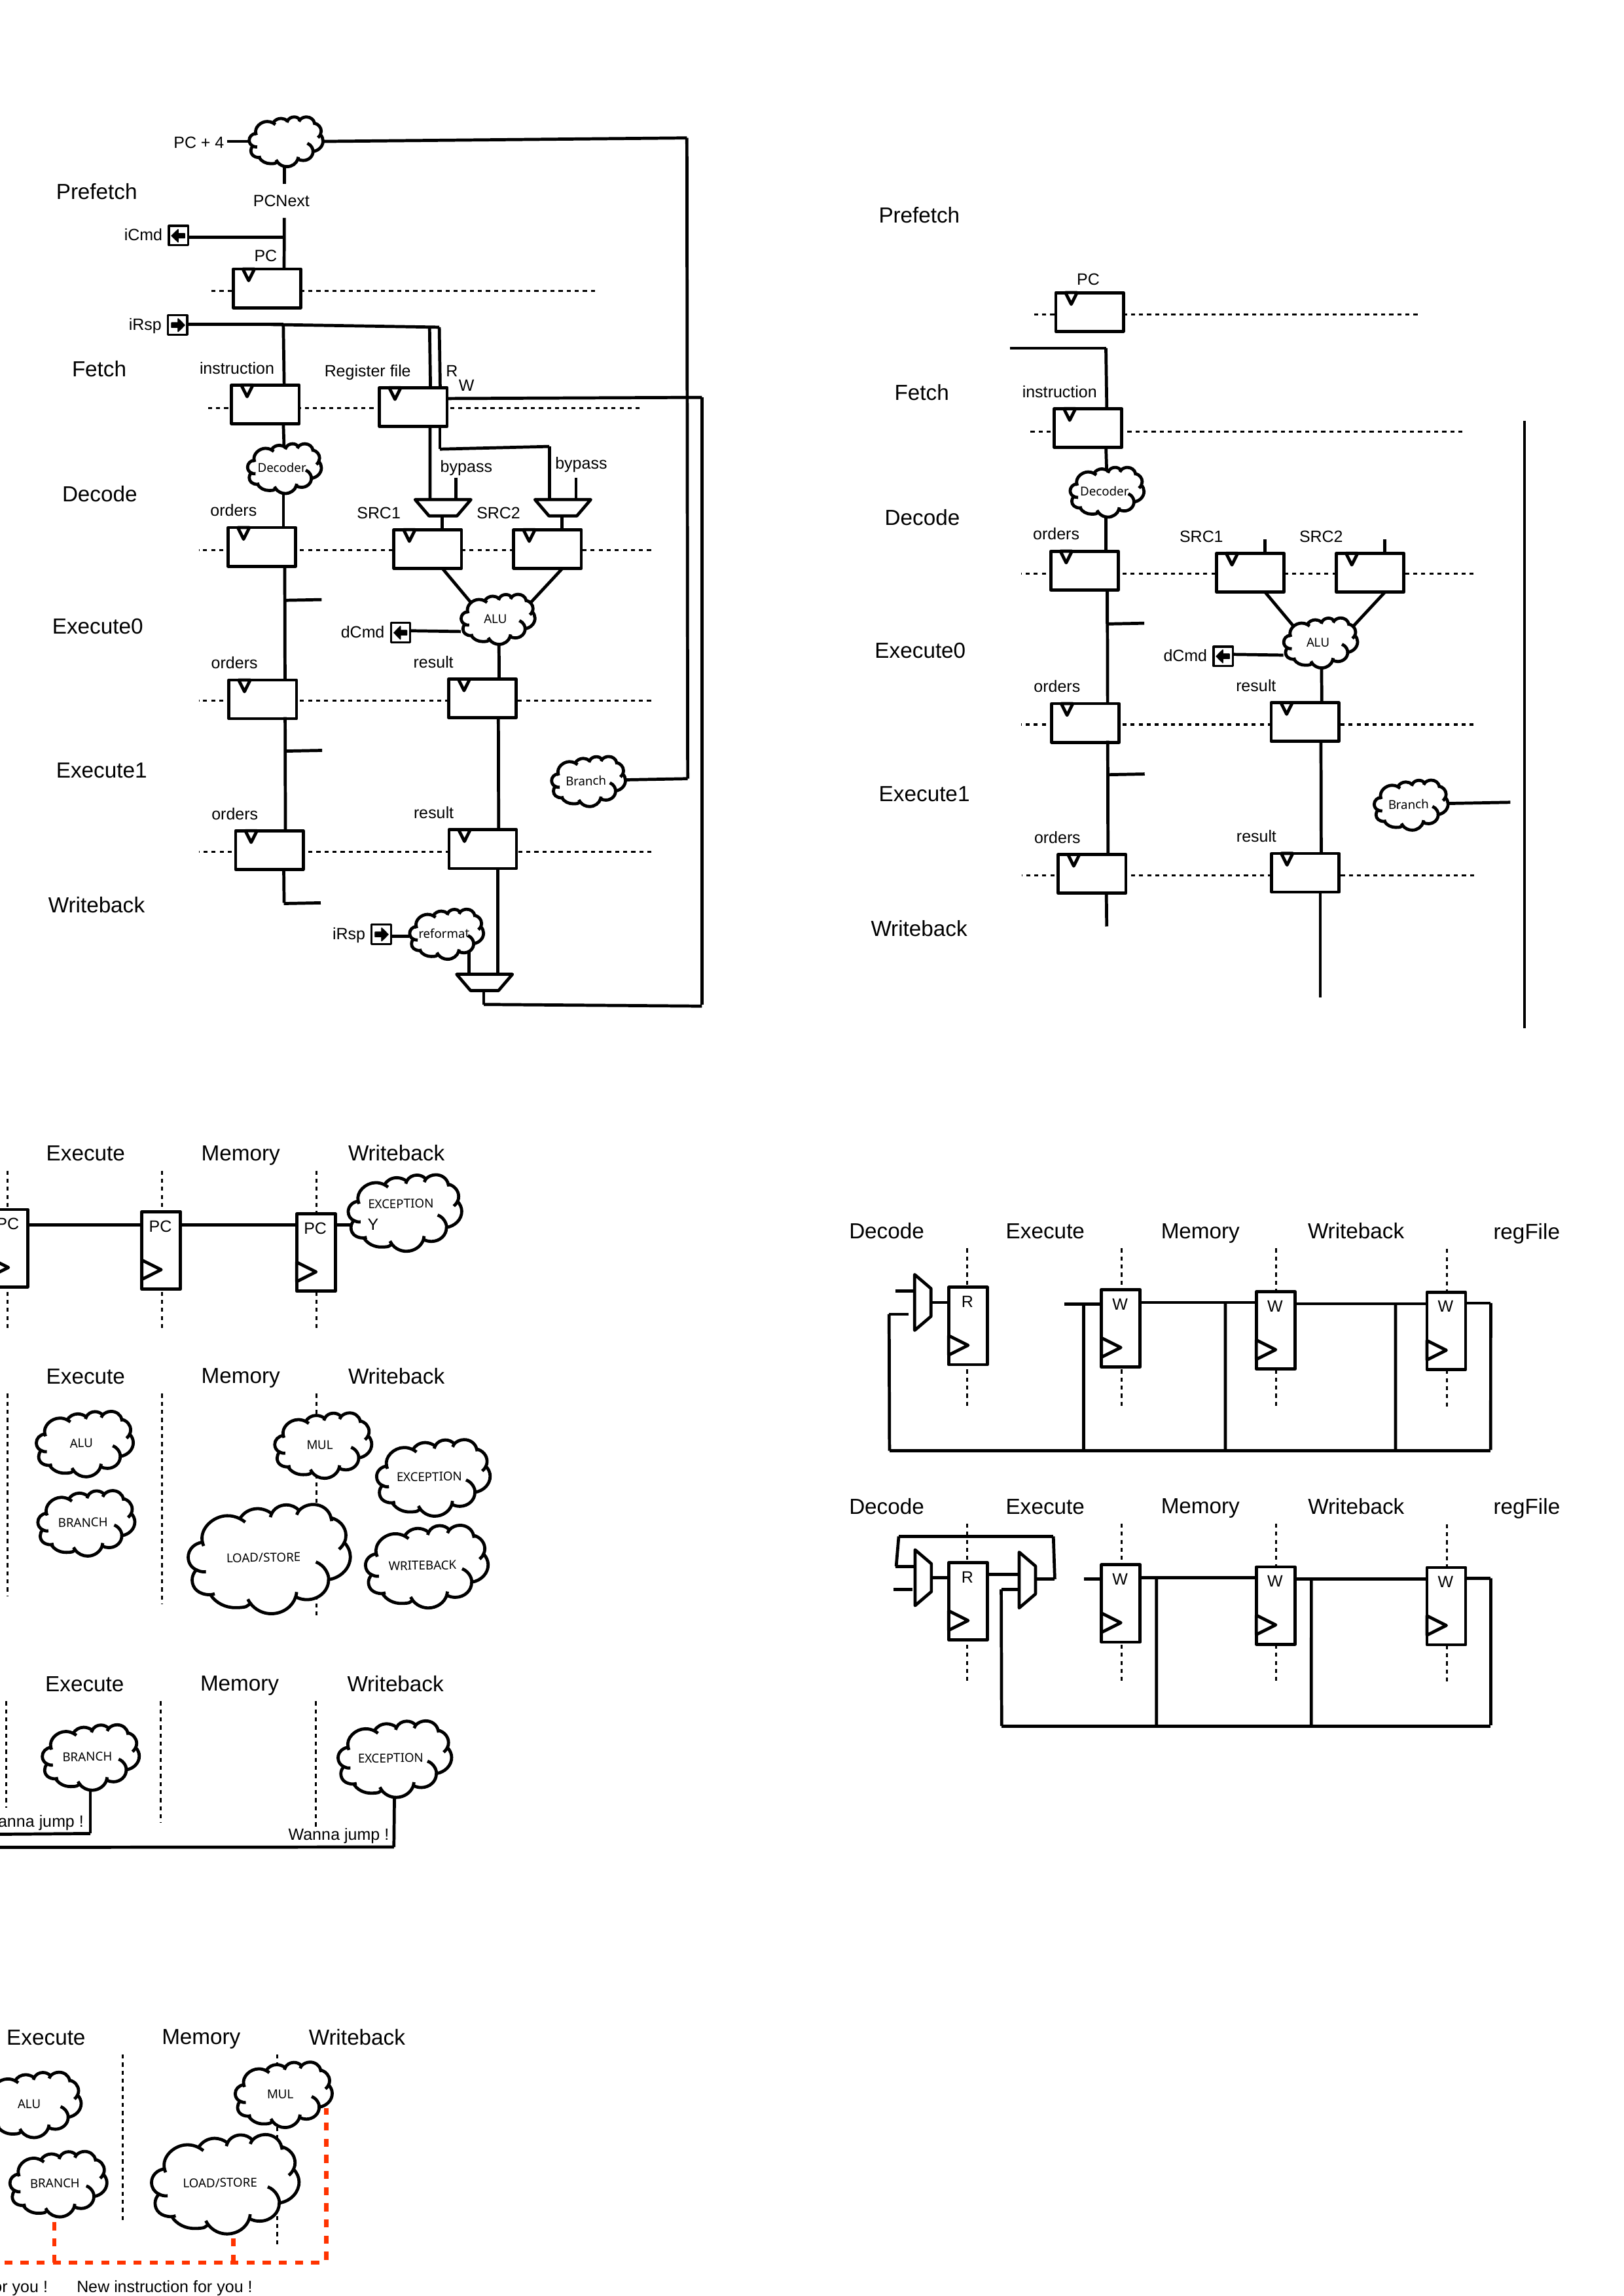

PC + 4
Prefetch
PCNext
Prefetch
iCmd
PC
PC
iRsp
instruction
Fetch
Register file
R
W
instruction
Fetch
Decoder
bypass
bypass
Decoder
Decode
orders
SRC1
SRC2
Decode
orders
SRC1
SRC2
ALU
Execute0
dCmd
ALU
Execute0
dCmd
result
orders
result
orders
Execute1
Branch
Execute1
Branch
result
orders
result
orders
Writeback
reformat
Writeback
iRsp
Front end
Memory
Writeback
Decode
Execute
EXCEPTION
PC
PC
Y
X
PC
PC
Memory
Writeback
Decode
Execute
regFile
R
W
W
W
Fetch
Memory
Writeback
Decode
Execute
DECODER
PC
ALU
MUL
EXCEPTION
REGFILE
Memory
Writeback
Decode
Execute
regFile
BRANCH
LOAD/STORE
HAZARD
WRITEBACK
FETCH
R
W
W
W
Front end
Memory
Writeback
Decode
Execute
EXCEPTION
PREDICTION
BRANCH
PC
Wanna jump !
Wanna jump !
Wanna jump !
Fetch
Memory
Writeback
Decode
Execute
MUL
ALU
DECODER
LOAD/STORE
BRANCH
New instruction for you !
New instruction for you !
New instruction for you !
New instruction for you !
New instruction for you !